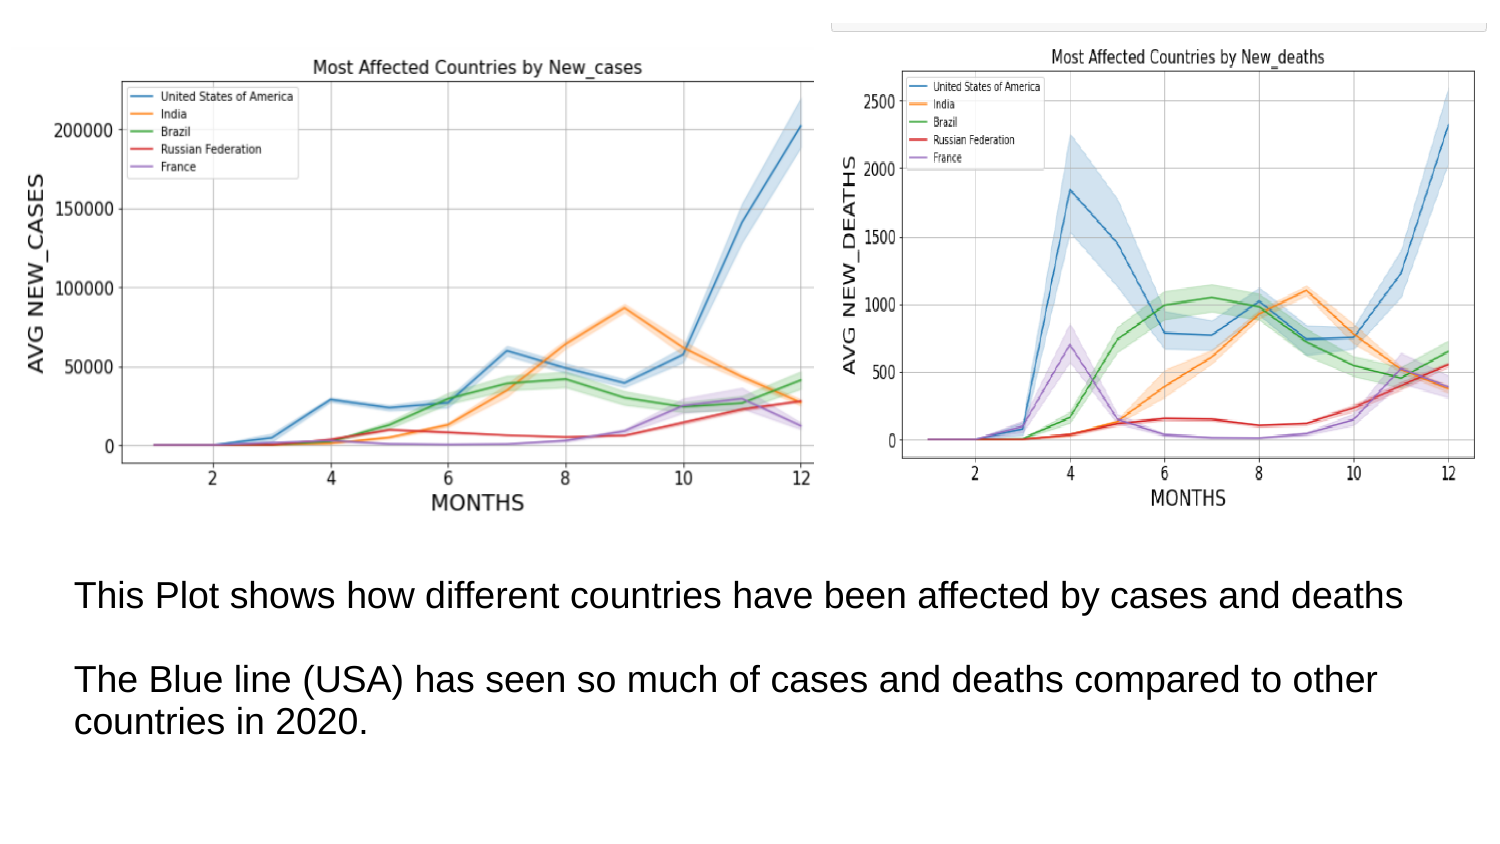

This Plot shows how different countries have been affected by cases and deaths
The Blue line (USA) has seen so much of cases and deaths compared to other countries in 2020.